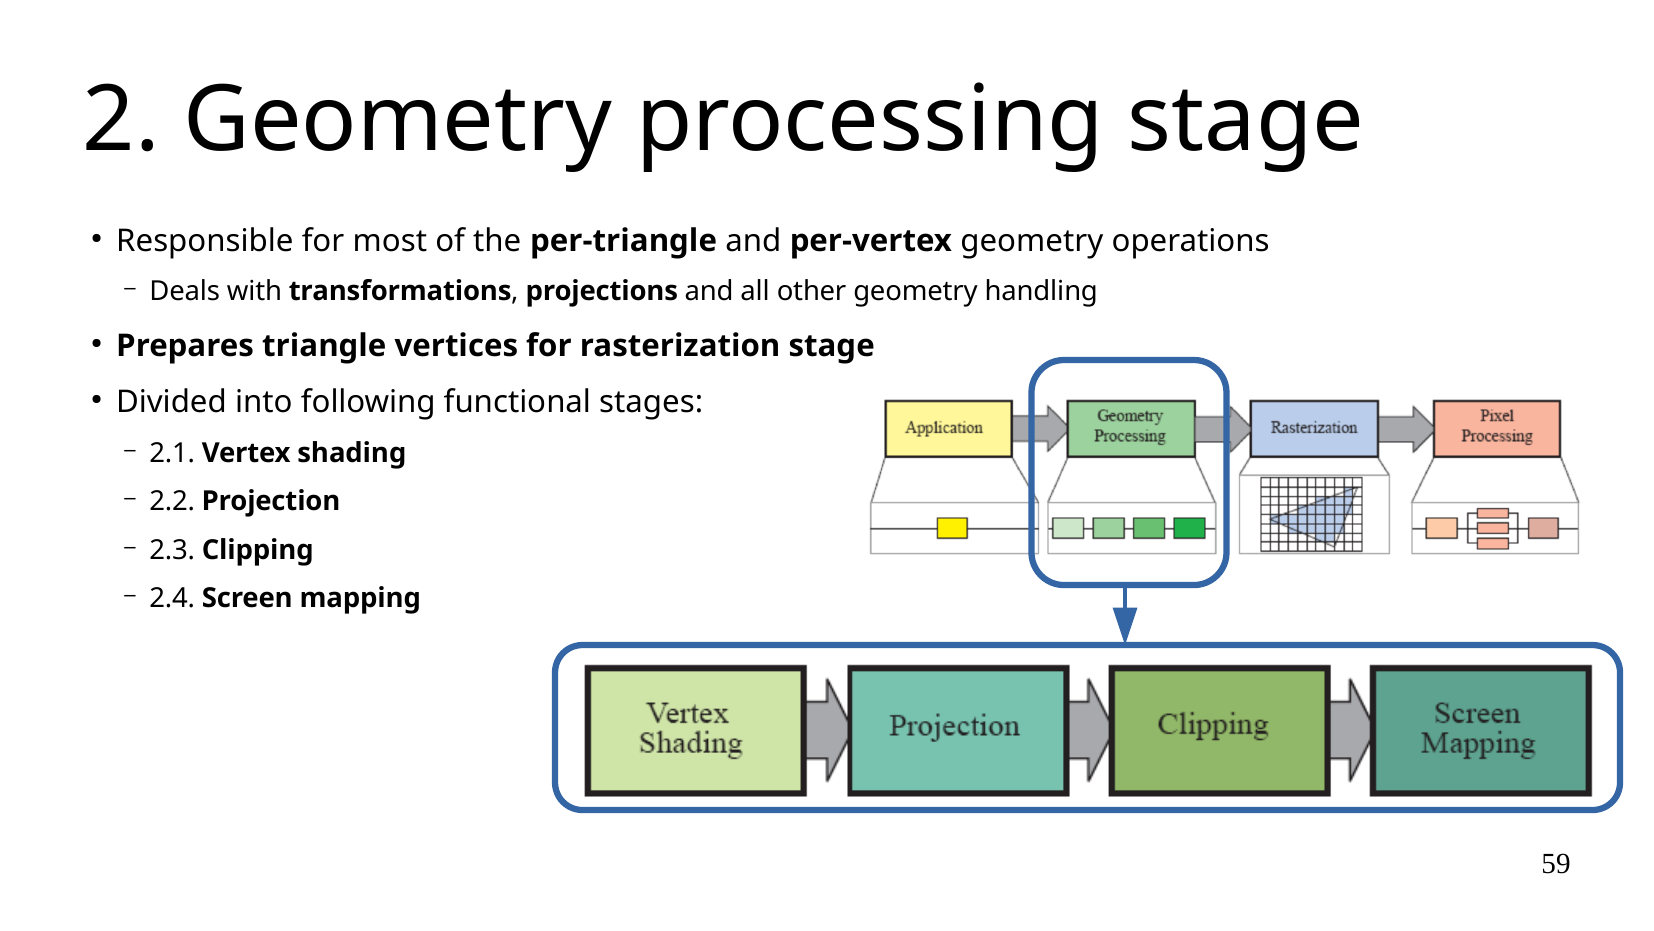

# 2. Geometry processing stage
Responsible for most of the per-triangle and per-vertex geometry operations
Deals with transformations, projections and all other geometry handling
Prepares triangle vertices for rasterization stage
Divided into following functional stages:
2.1. Vertex shading
2.2. Projection
2.3. Clipping
2.4. Screen mapping
59